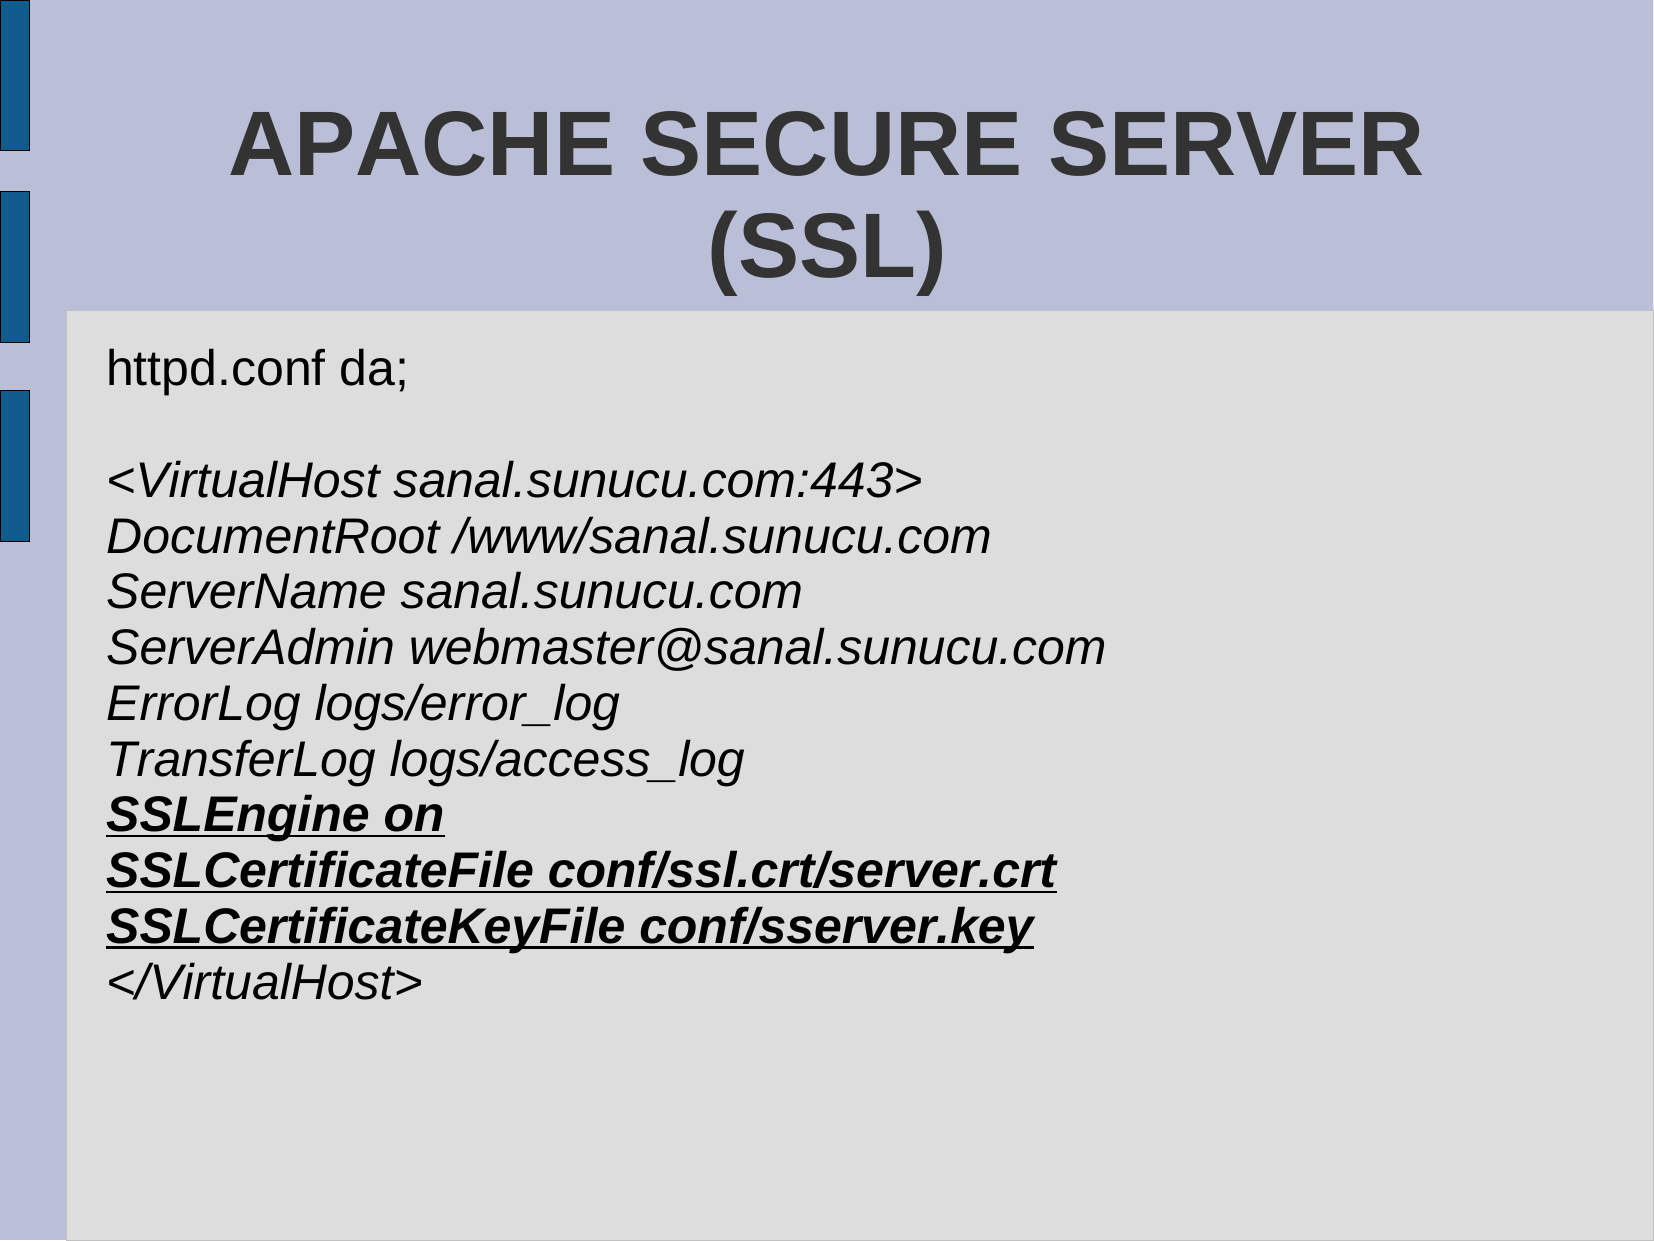

# APACHE SECURE SERVER (SSL)
httpd.conf da;
<VirtualHost sanal.sunucu.com:443>
DocumentRoot /www/sanal.sunucu.com
ServerName sanal.sunucu.com
ServerAdmin webmaster@sanal.sunucu.com
ErrorLog logs/error_log
TransferLog logs/access_log
SSLEngine on
SSLCertificateFile conf/ssl.crt/server.crt
SSLCertificateKeyFile conf/sserver.key
</VirtualHost>